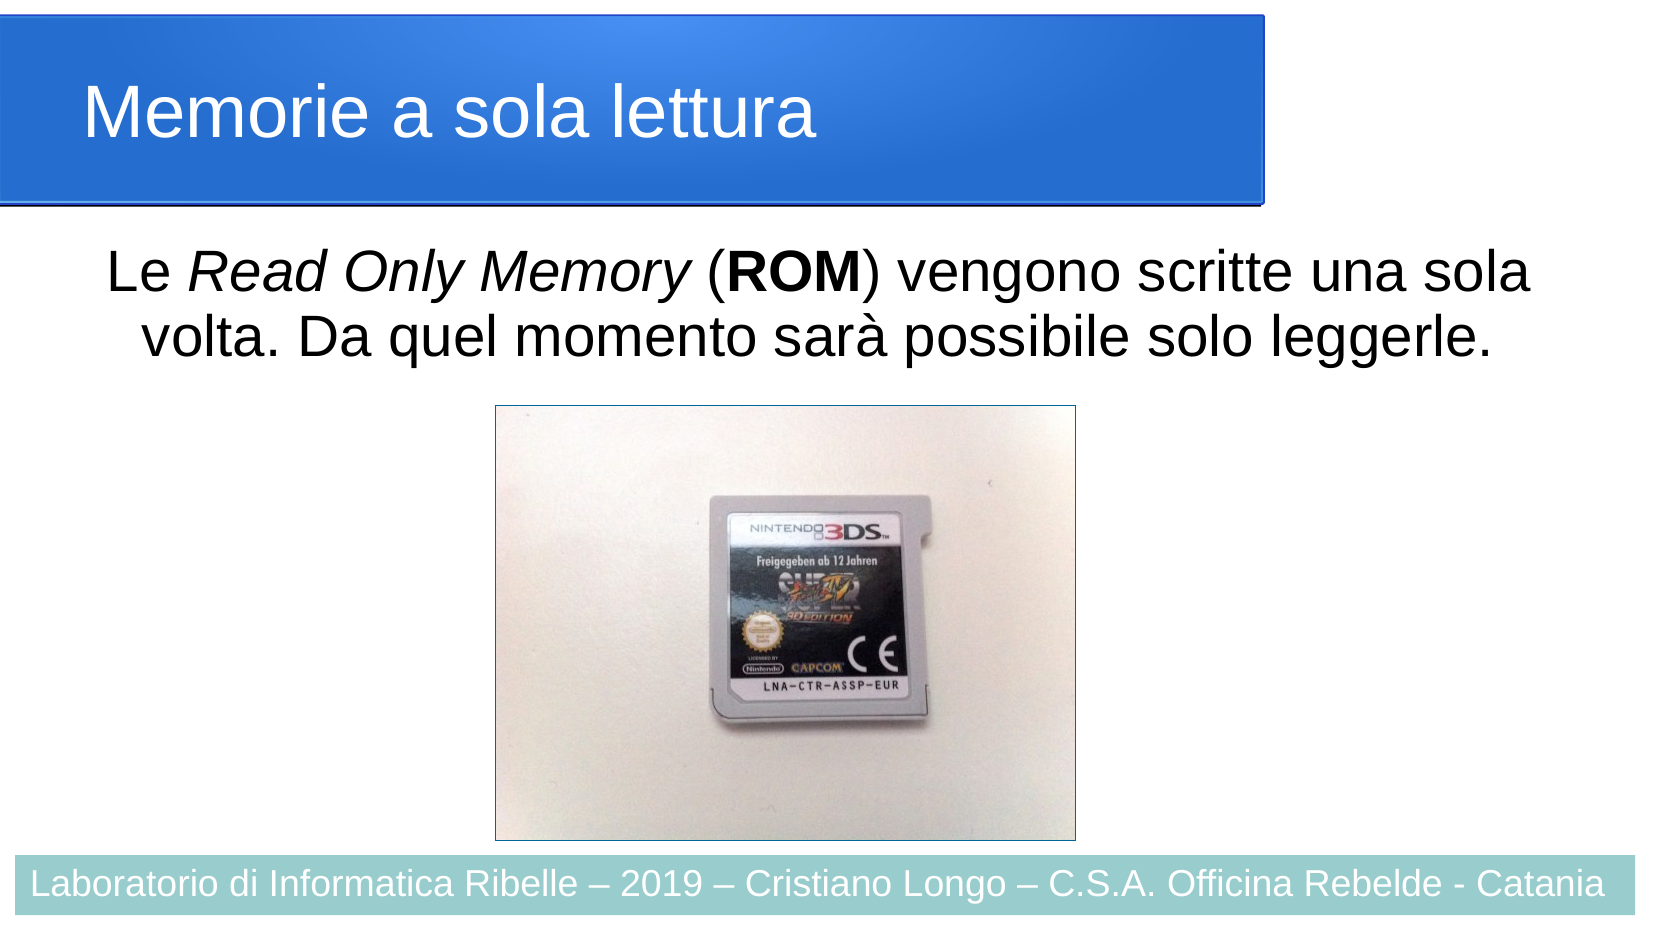

# Memorie a sola lettura
Le Read Only Memory (ROM) vengono scritte una sola volta. Da quel momento sarà possibile solo leggerle.
Laboratorio di Informatica Ribelle – 2019 – Cristiano Longo – C.S.A. Officina Rebelde - Catania